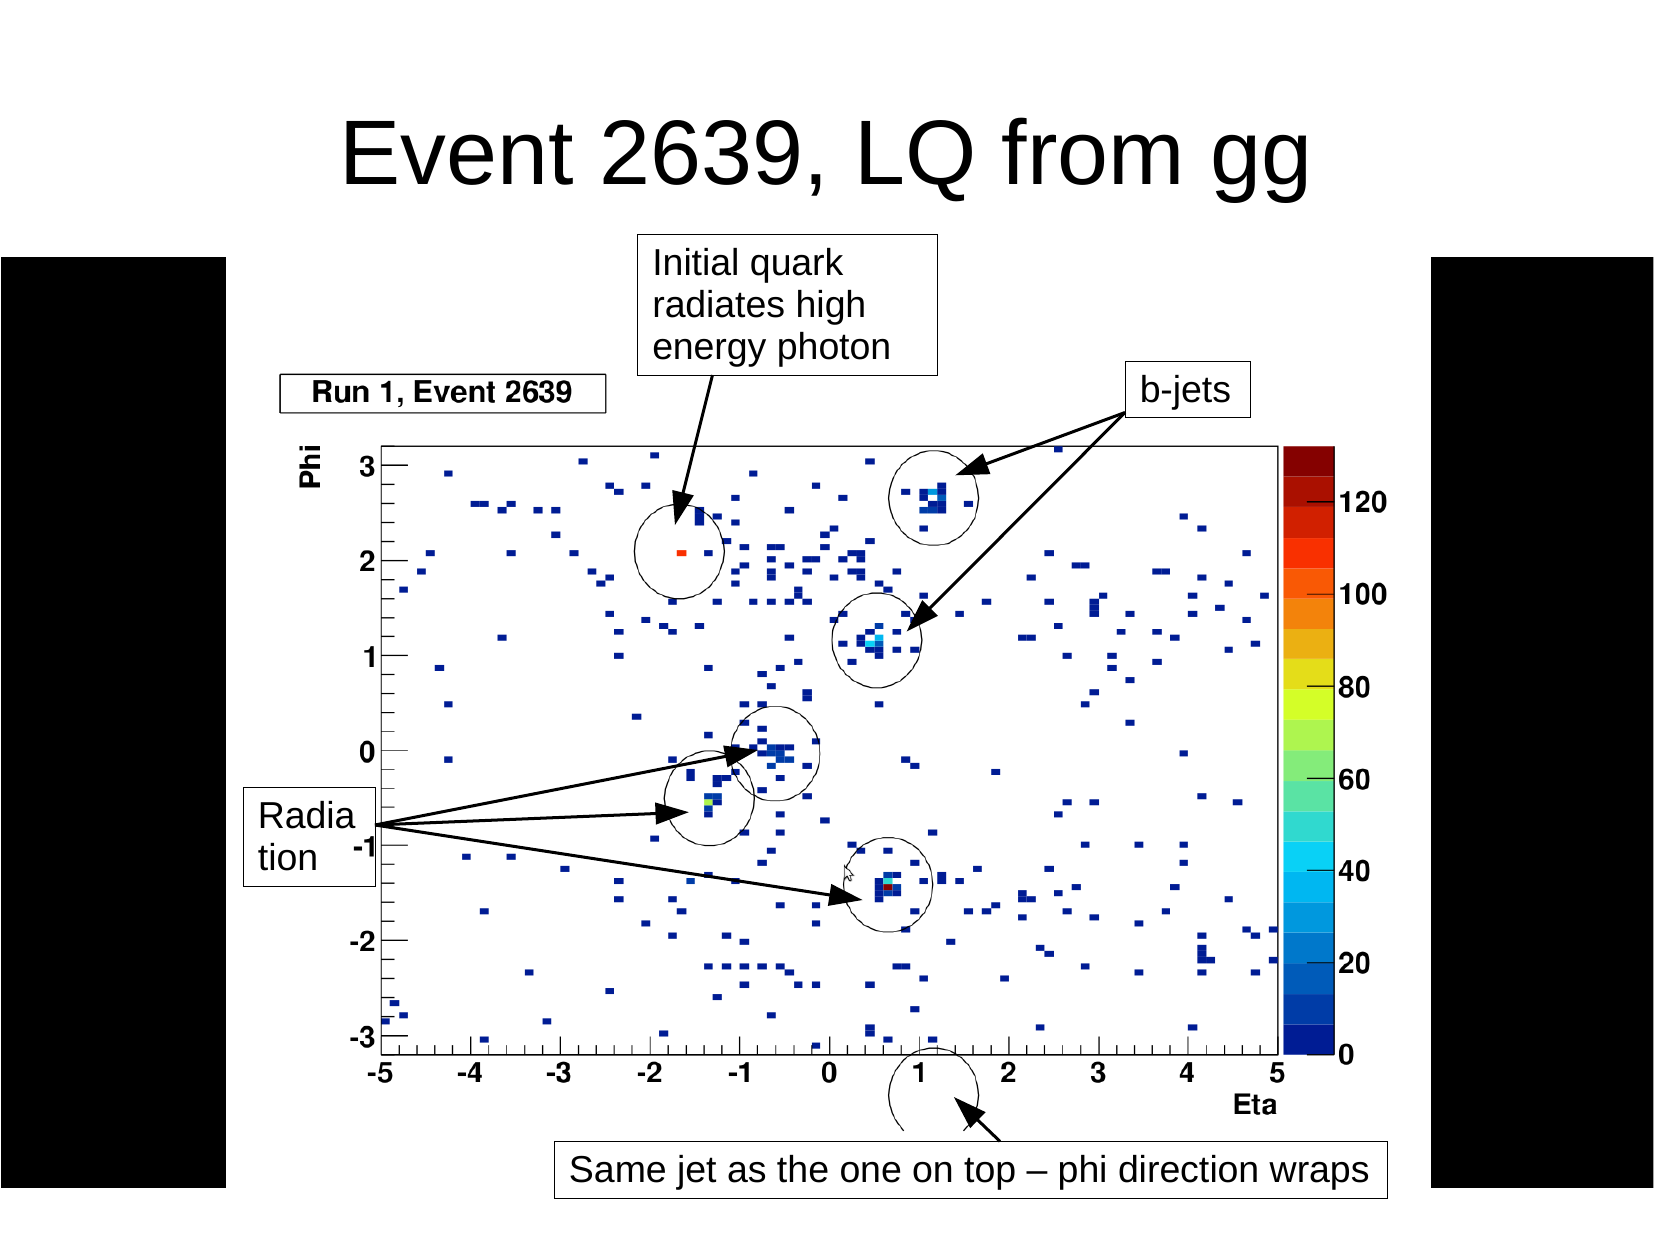

# Event 2639, LQ from gg
Initial quark radiates high energy photon
b-jets
Radiation
2011 March 4
LQ Jet Investigation
5
Same jet as the one on top – phi direction wraps